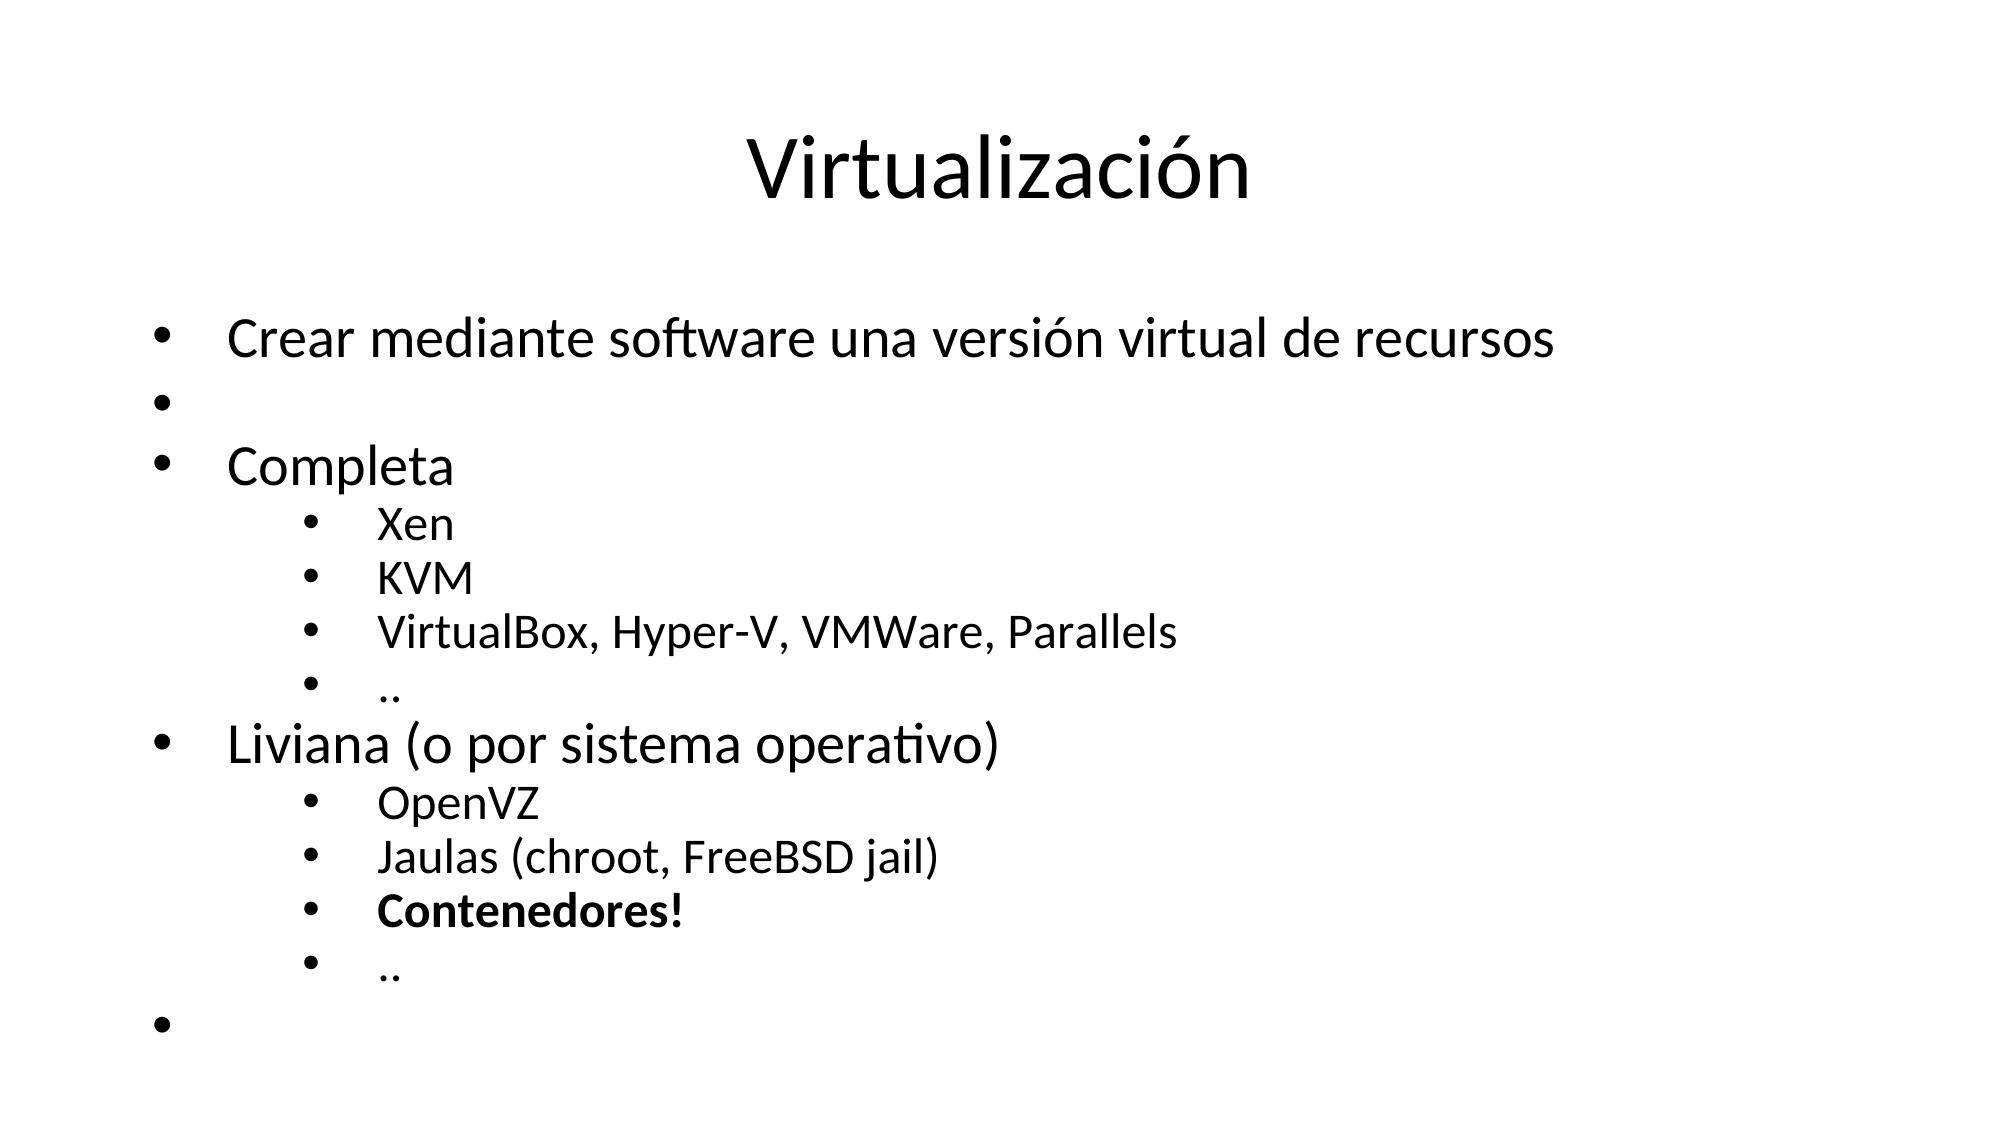

# Virtualización
Crear mediante software una versión virtual de recursos
Completa
Xen
KVM
VirtualBox, Hyper-V, VMWare, Parallels
..
Liviana (o por sistema operativo)
OpenVZ
Jaulas (chroot, FreeBSD jail)
Contenedores!
..